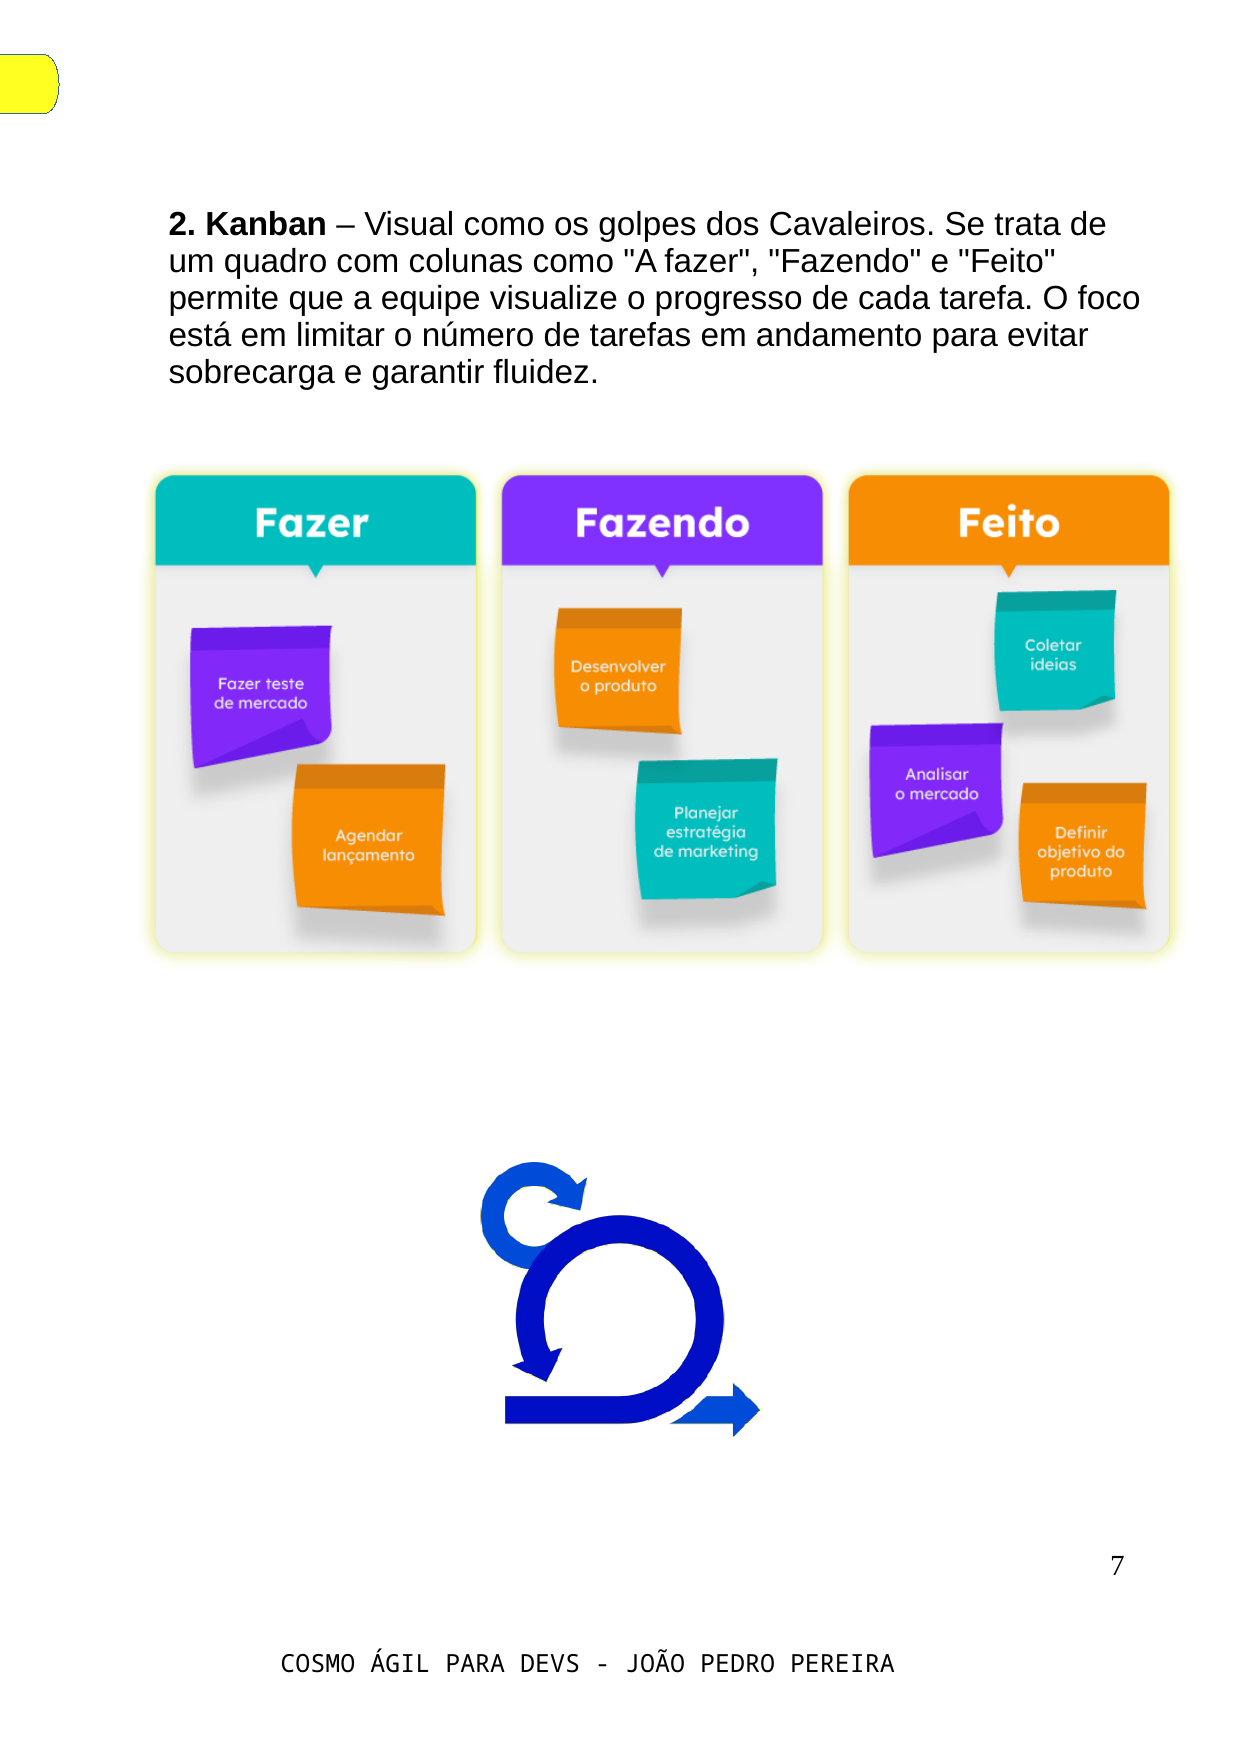

# 2. Kanban – Visual como os golpes dos Cavaleiros. Se trata de um quadro com colunas como "A fazer", "Fazendo" e "Feito" permite que a equipe visualize o progresso de cada tarefa. O foco está em limitar o número de tarefas em andamento para evitar sobrecarga e garantir fluidez.
7
COSMO ÁGIL PARA DEVS - JOÃO PEDRO PEREIRA